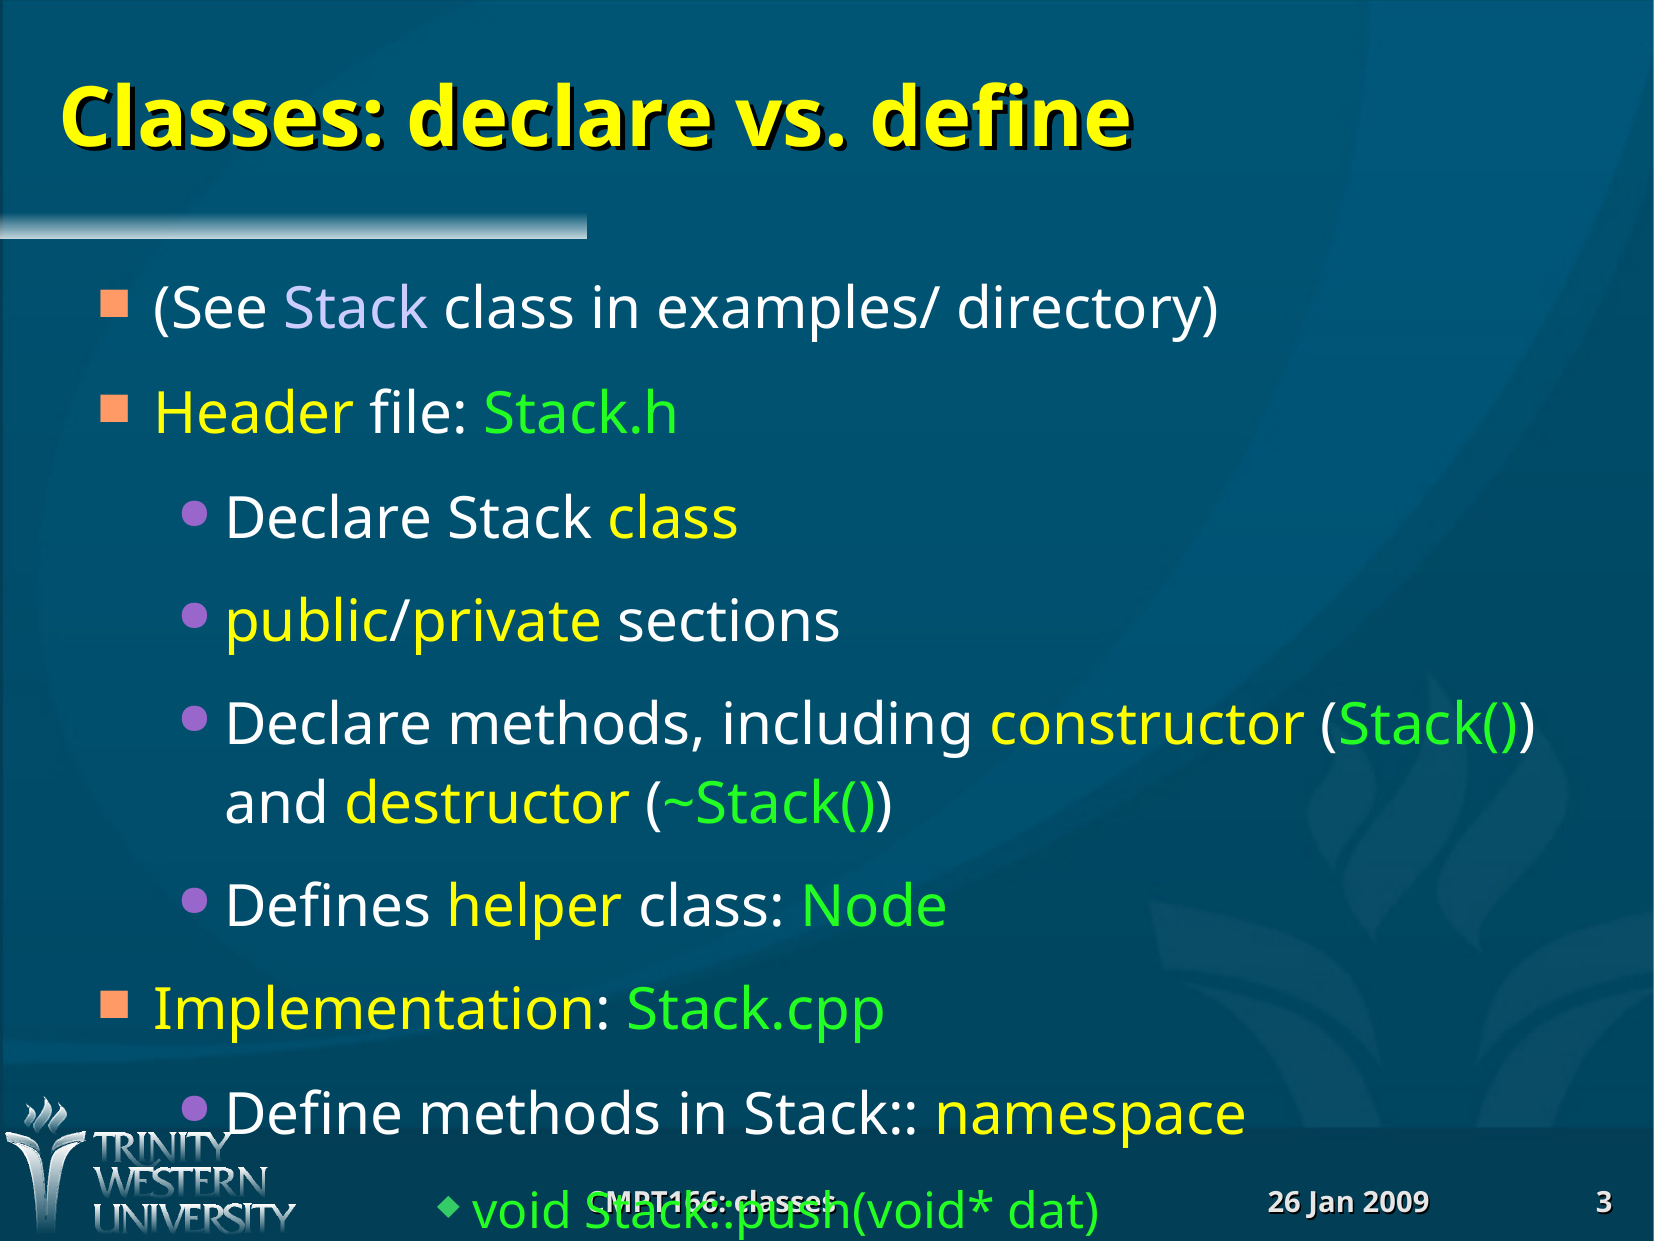

# Classes: declare vs. define
(See Stack class in examples/ directory)
Header file: Stack.h
Declare Stack class
public/private sections
Declare methods, including constructor (Stack()) and destructor (~Stack())
Defines helper class: Node
Implementation: Stack.cpp
Define methods in Stack:: namespace
void Stack::push(void* dat)
CMPT166: classes
26 Jan 2009
3